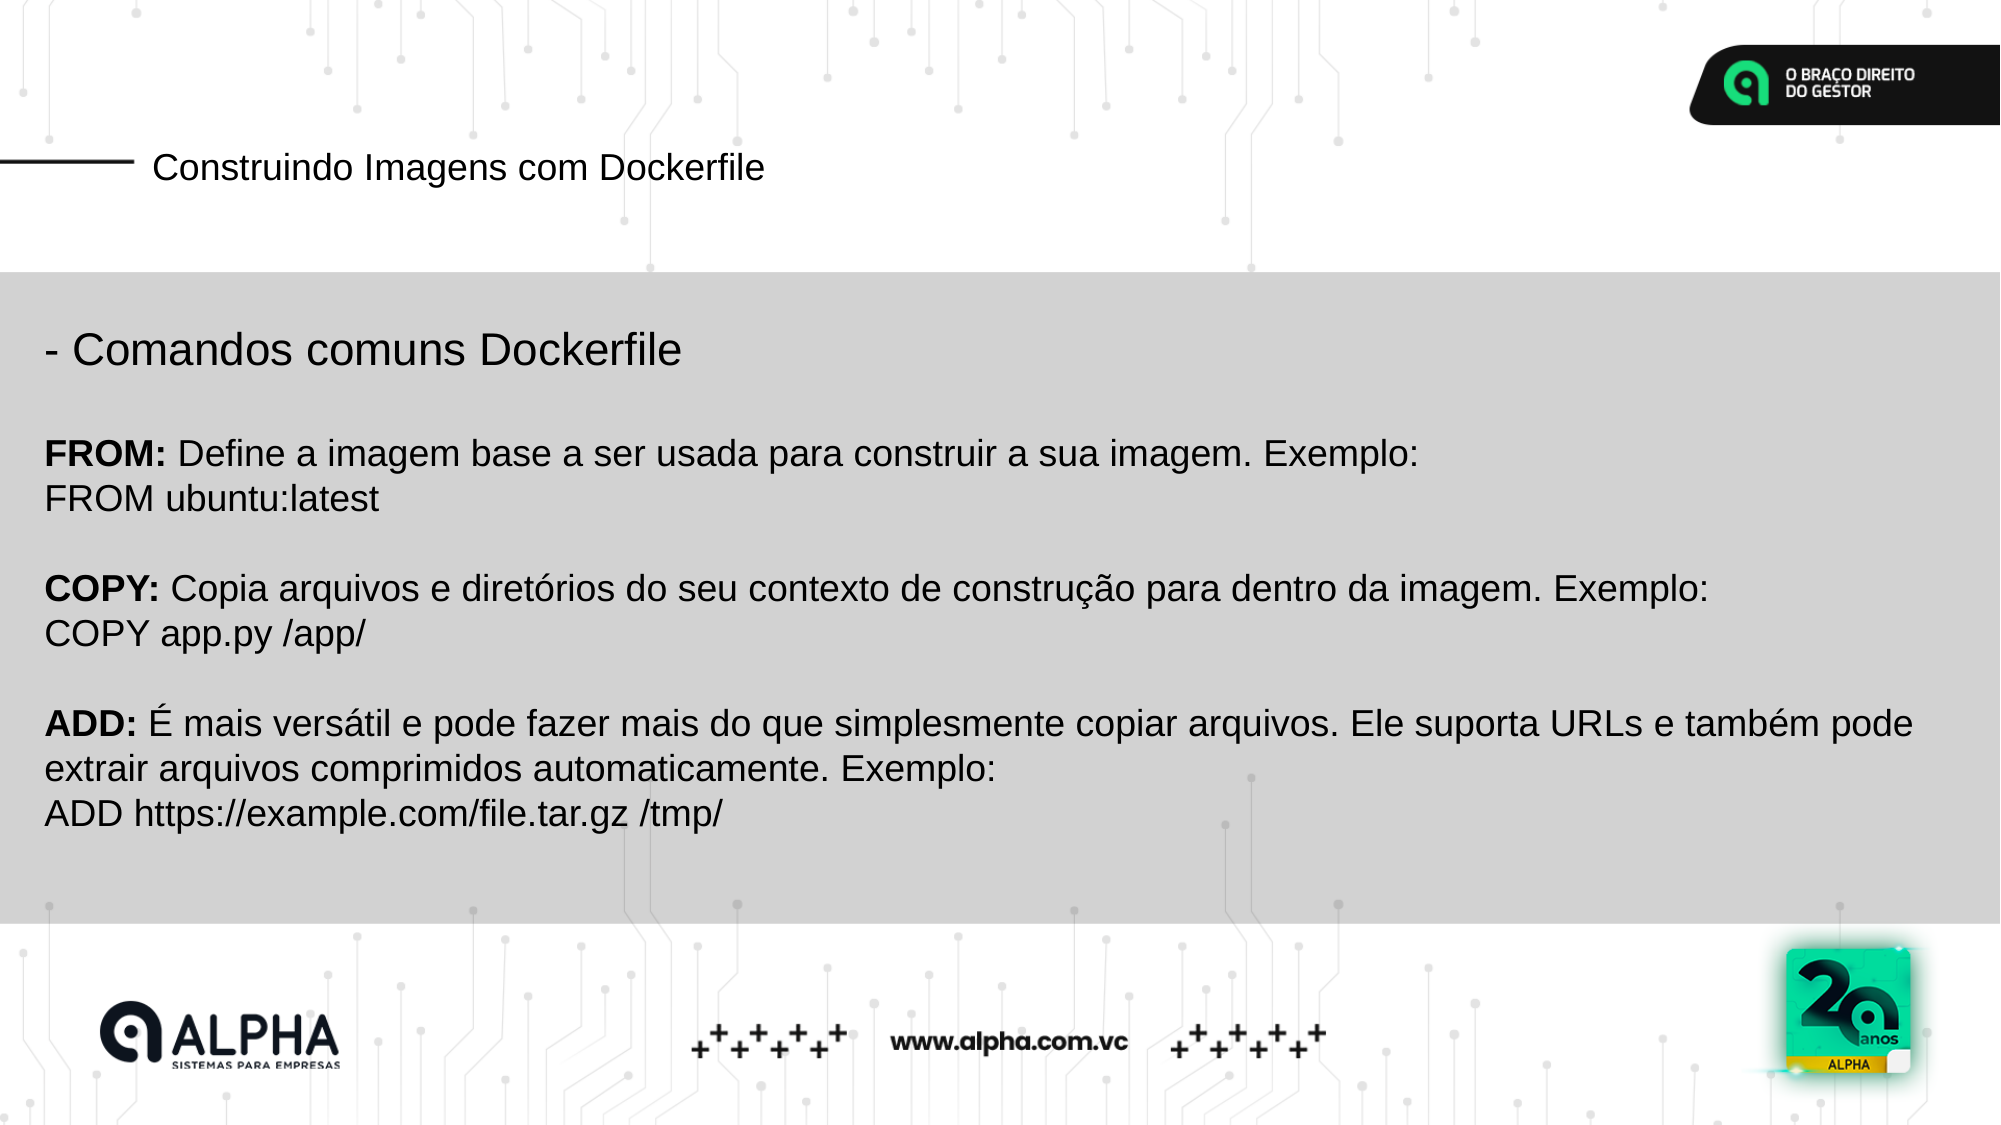

Construindo Imagens com Dockerfile
- Comandos comuns Dockerfile
FROM: Define a imagem base a ser usada para construir a sua imagem. Exemplo:
FROM ubuntu:latest
COPY: Copia arquivos e diretórios do seu contexto de construção para dentro da imagem. Exemplo:
COPY app.py /app/
ADD: É mais versátil e pode fazer mais do que simplesmente copiar arquivos. Ele suporta URLs e também pode extrair arquivos comprimidos automaticamente. Exemplo:
ADD https://example.com/file.tar.gz /tmp/